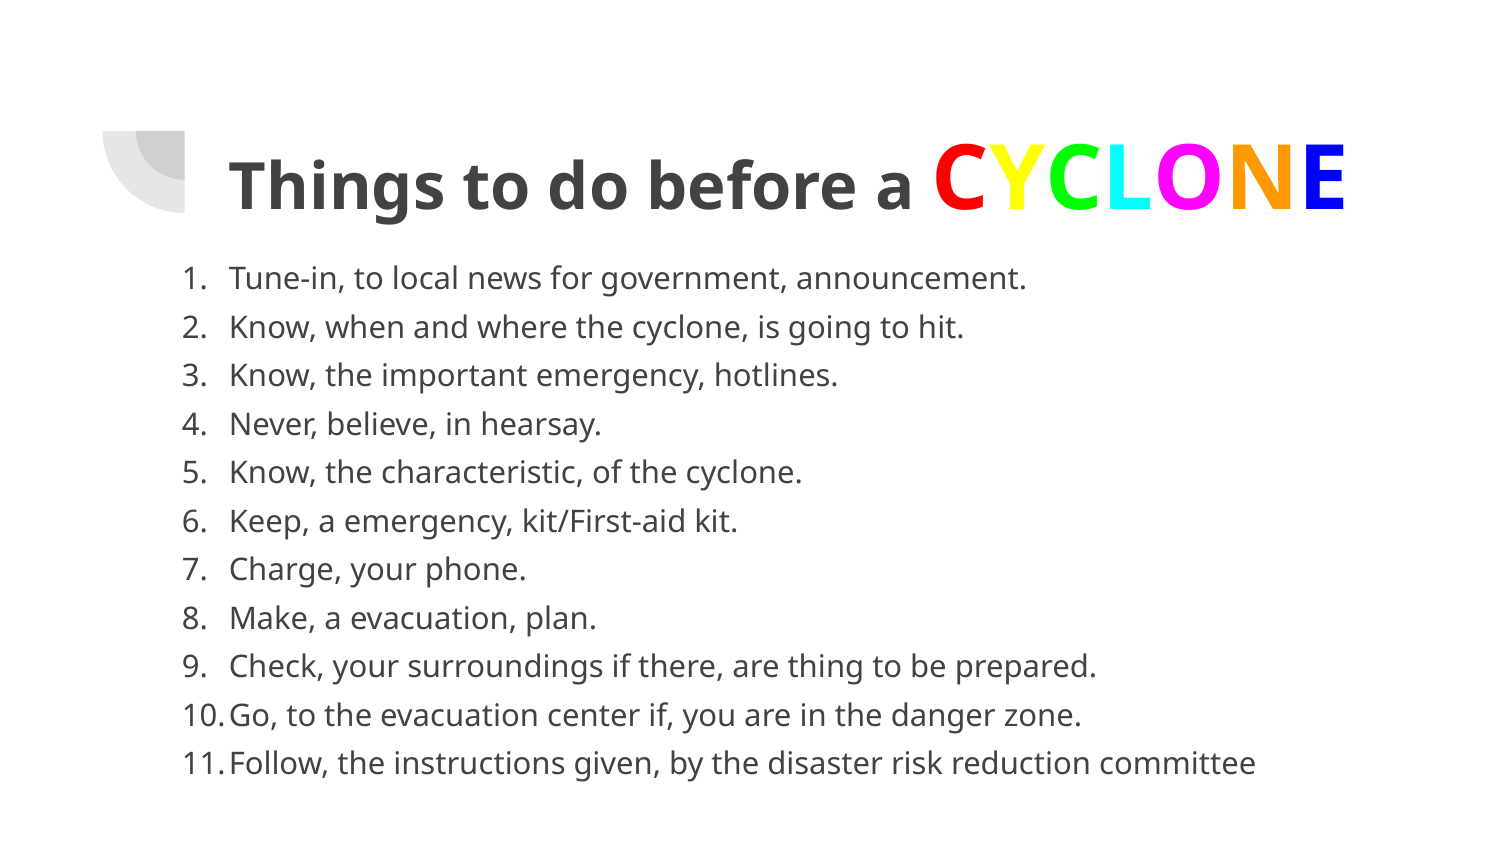

# Things to do before a CYCLONE
Tune-in, to local news for government, announcement.
Know, when and where the cyclone, is going to hit.
Know, the important emergency, hotlines.
Never, believe, in hearsay.
Know, the characteristic, of the cyclone.
Keep, a emergency, kit/First-aid kit.
Charge, your phone.
Make, a evacuation, plan.
Check, your surroundings if there, are thing to be prepared.
Go, to the evacuation center if, you are in the danger zone.
Follow, the instructions given, by the disaster risk reduction committee